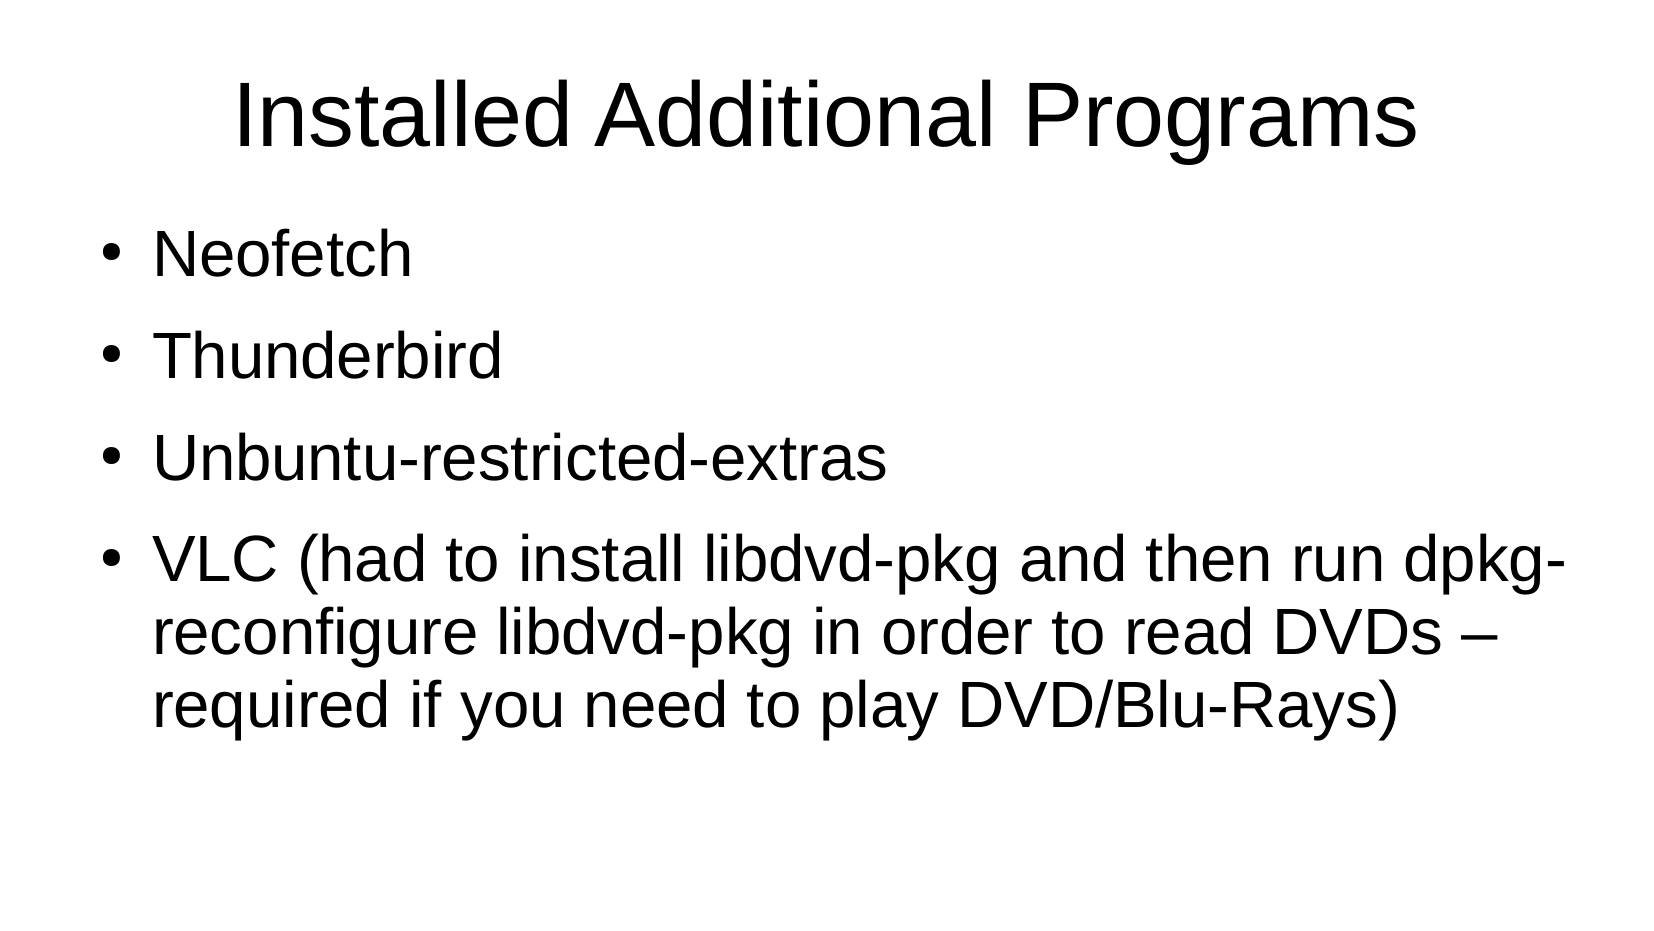

# Installed Additional Programs
Neofetch
Thunderbird
Unbuntu-restricted-extras
VLC (had to install libdvd-pkg and then run dpkg-reconfigure libdvd-pkg in order to read DVDs – required if you need to play DVD/Blu-Rays)